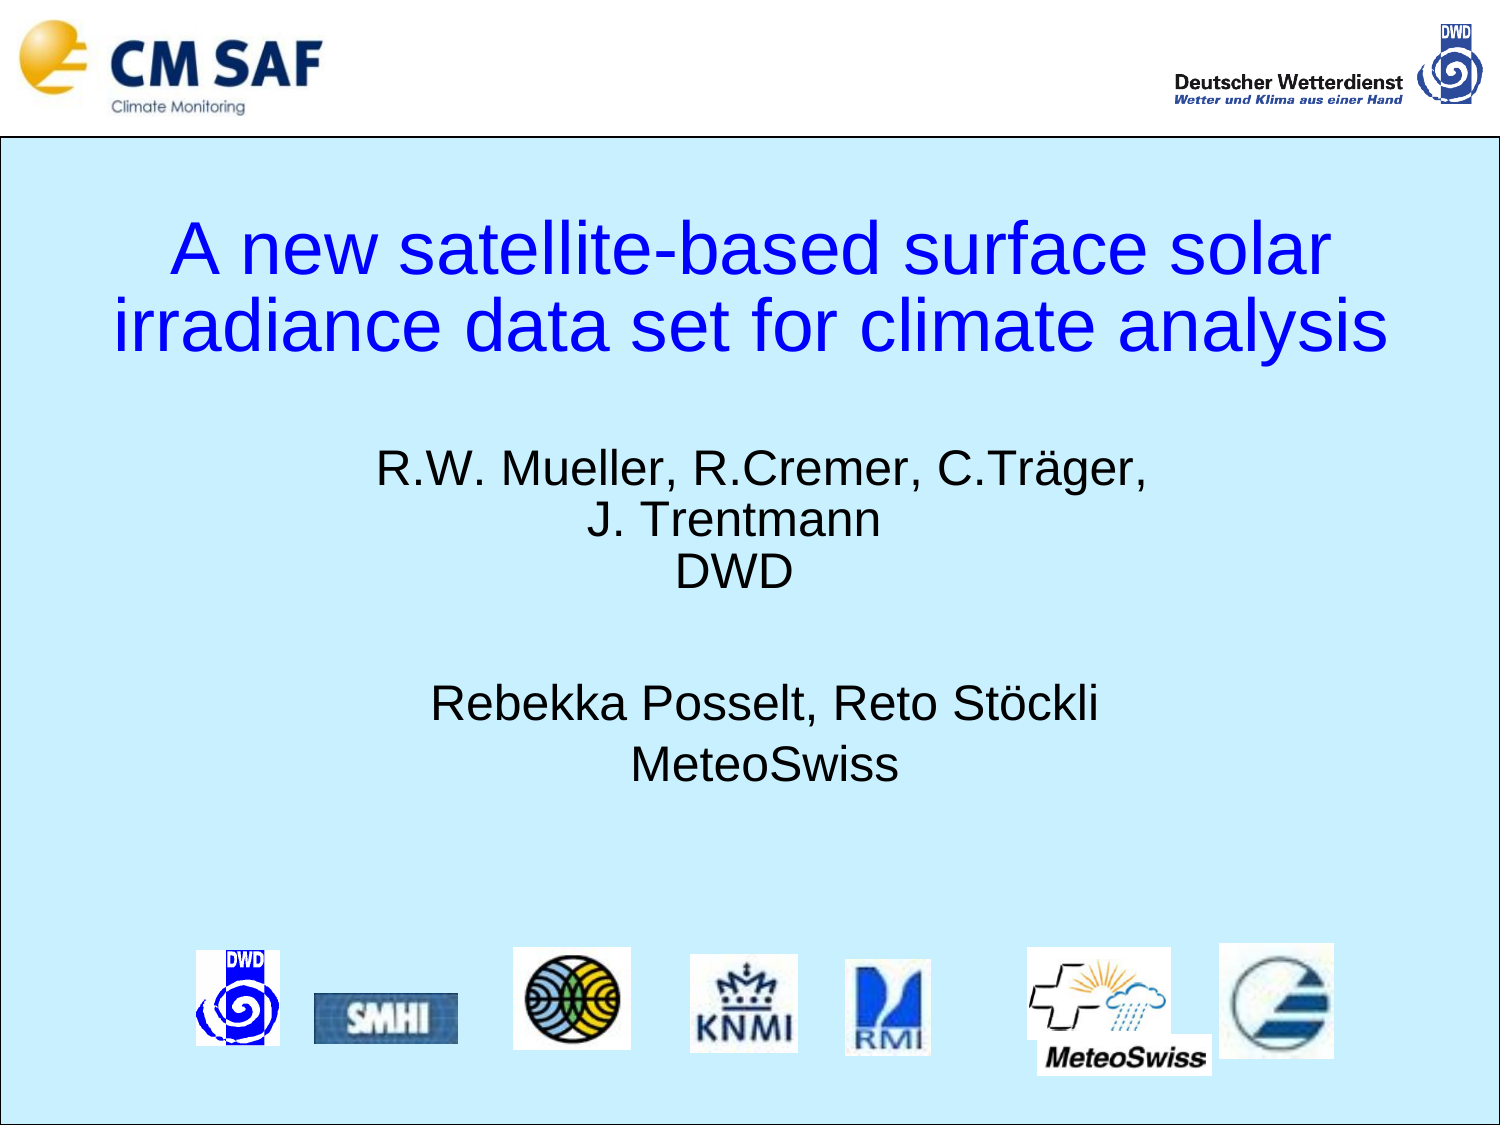

# A new satellite-based surface solar irradiance data set for climate analysis
 R.W. Mueller, R.Cremer, C.Träger,
J. Trentmann
DWD
Rebekka Posselt, Reto Stöckli
MeteoSwiss